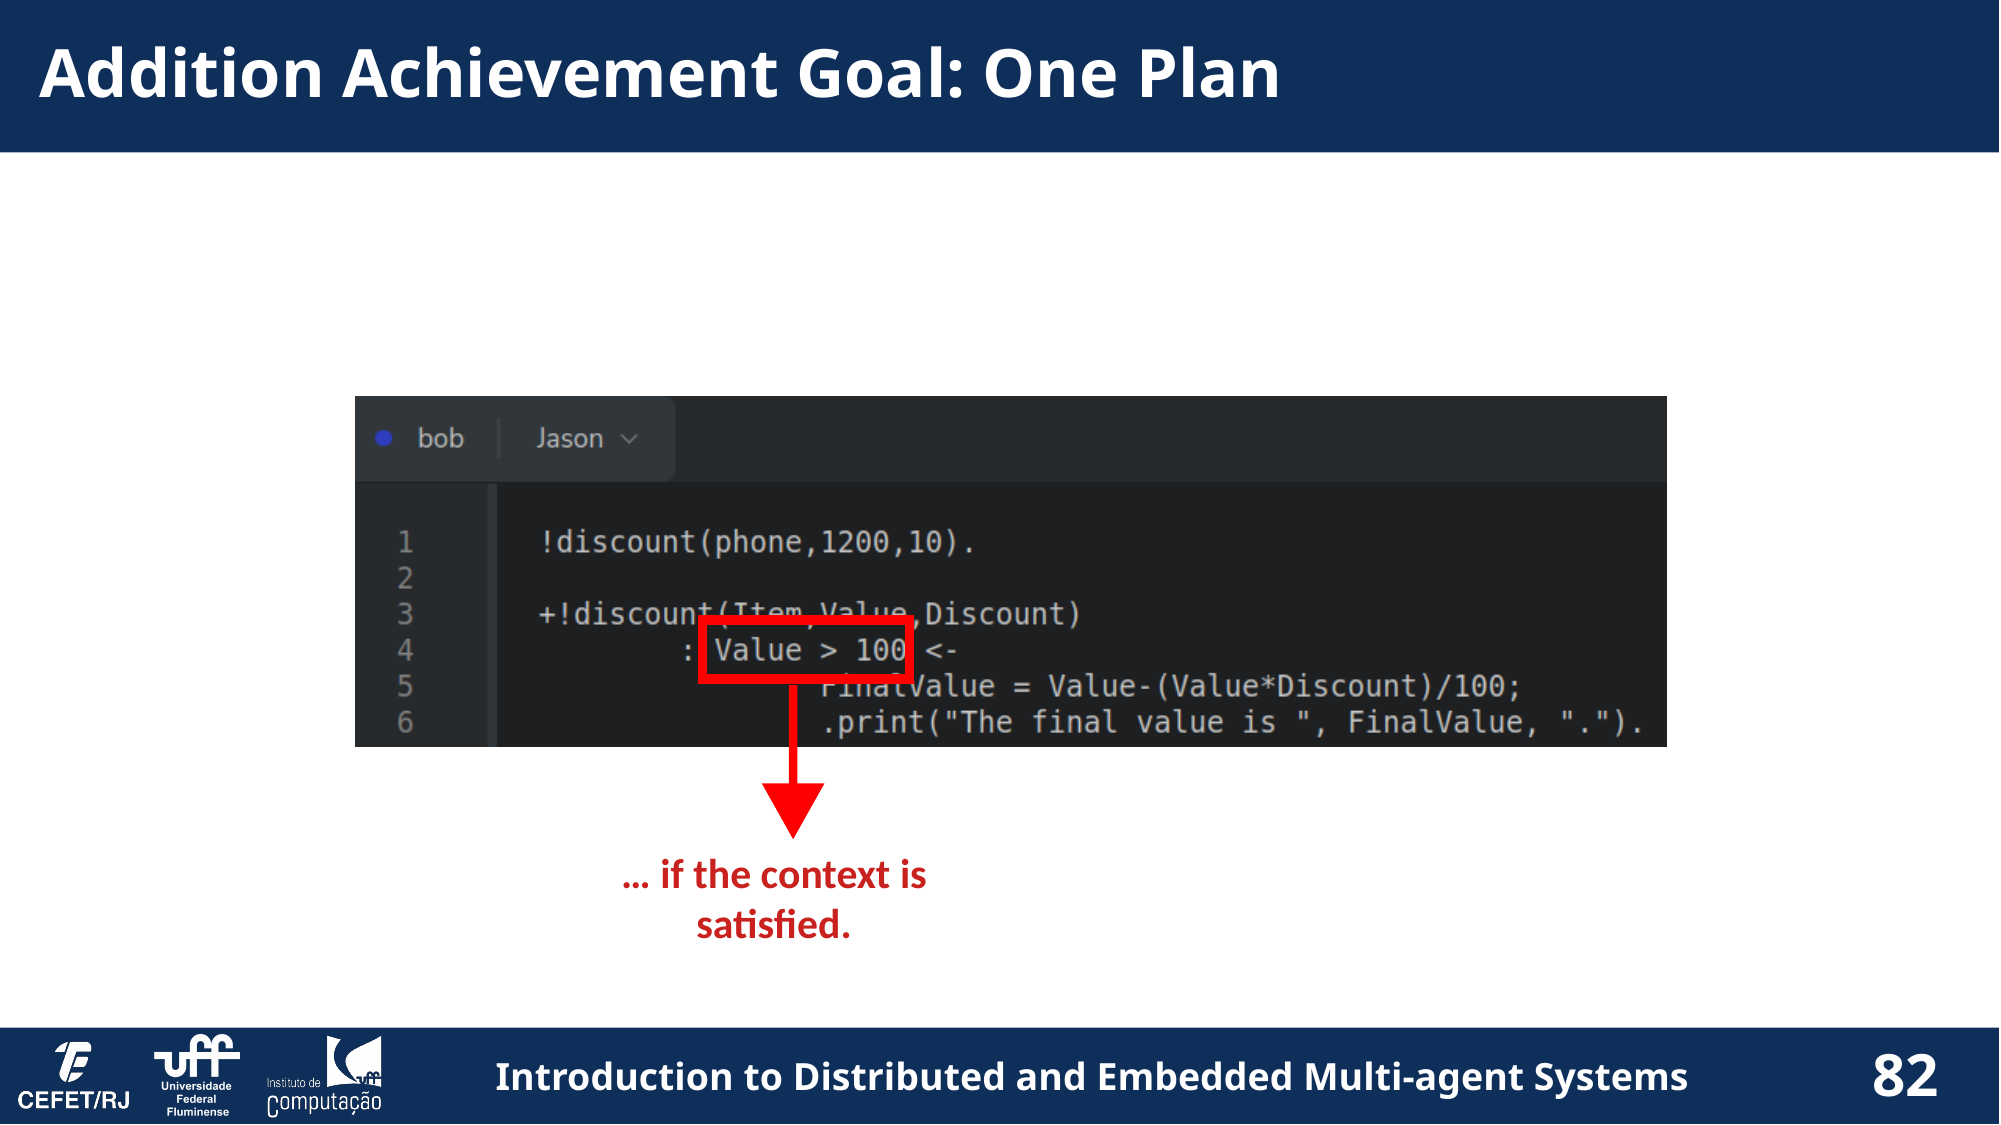

Addition Achievement Goal: One Plan
… if the context is satisfied.